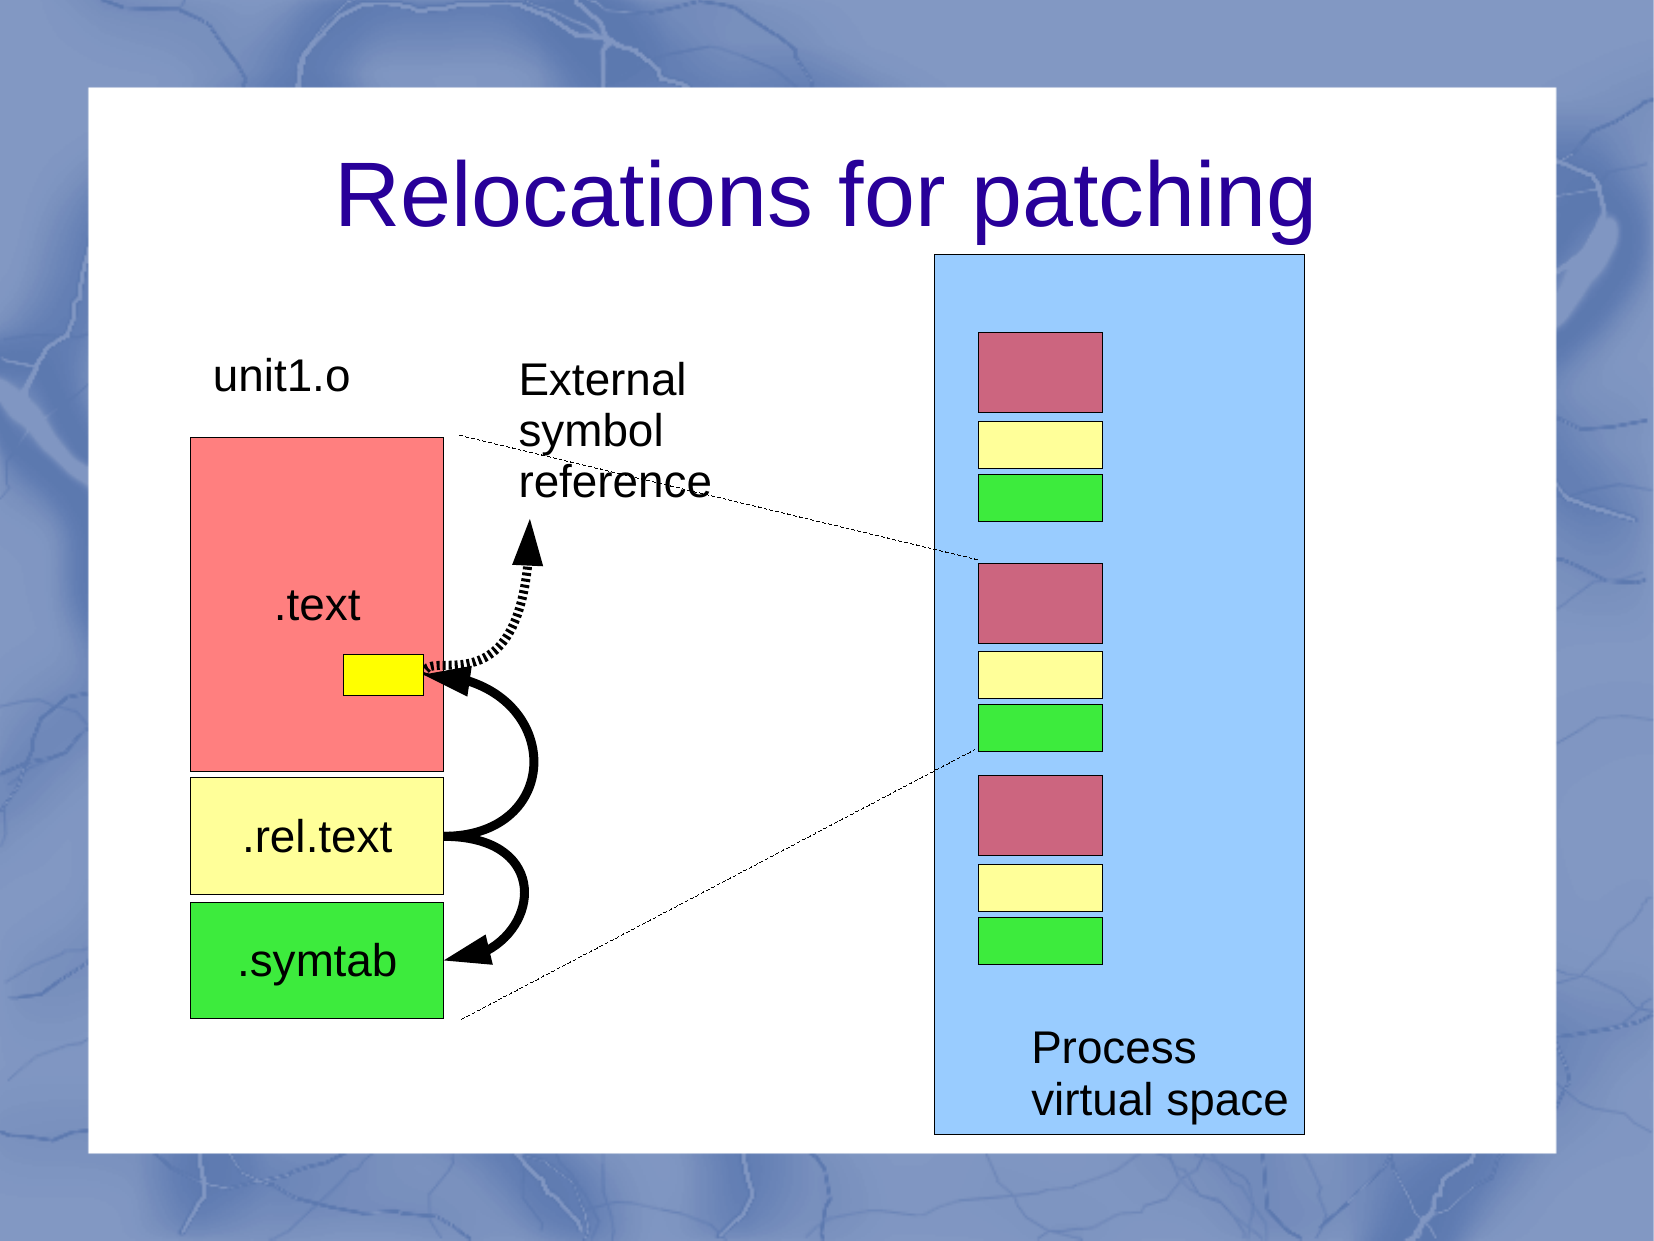

# Relocations for patching
unit1.o
External
symbol reference
.text
.rel.text
.symtab
Process virtual space